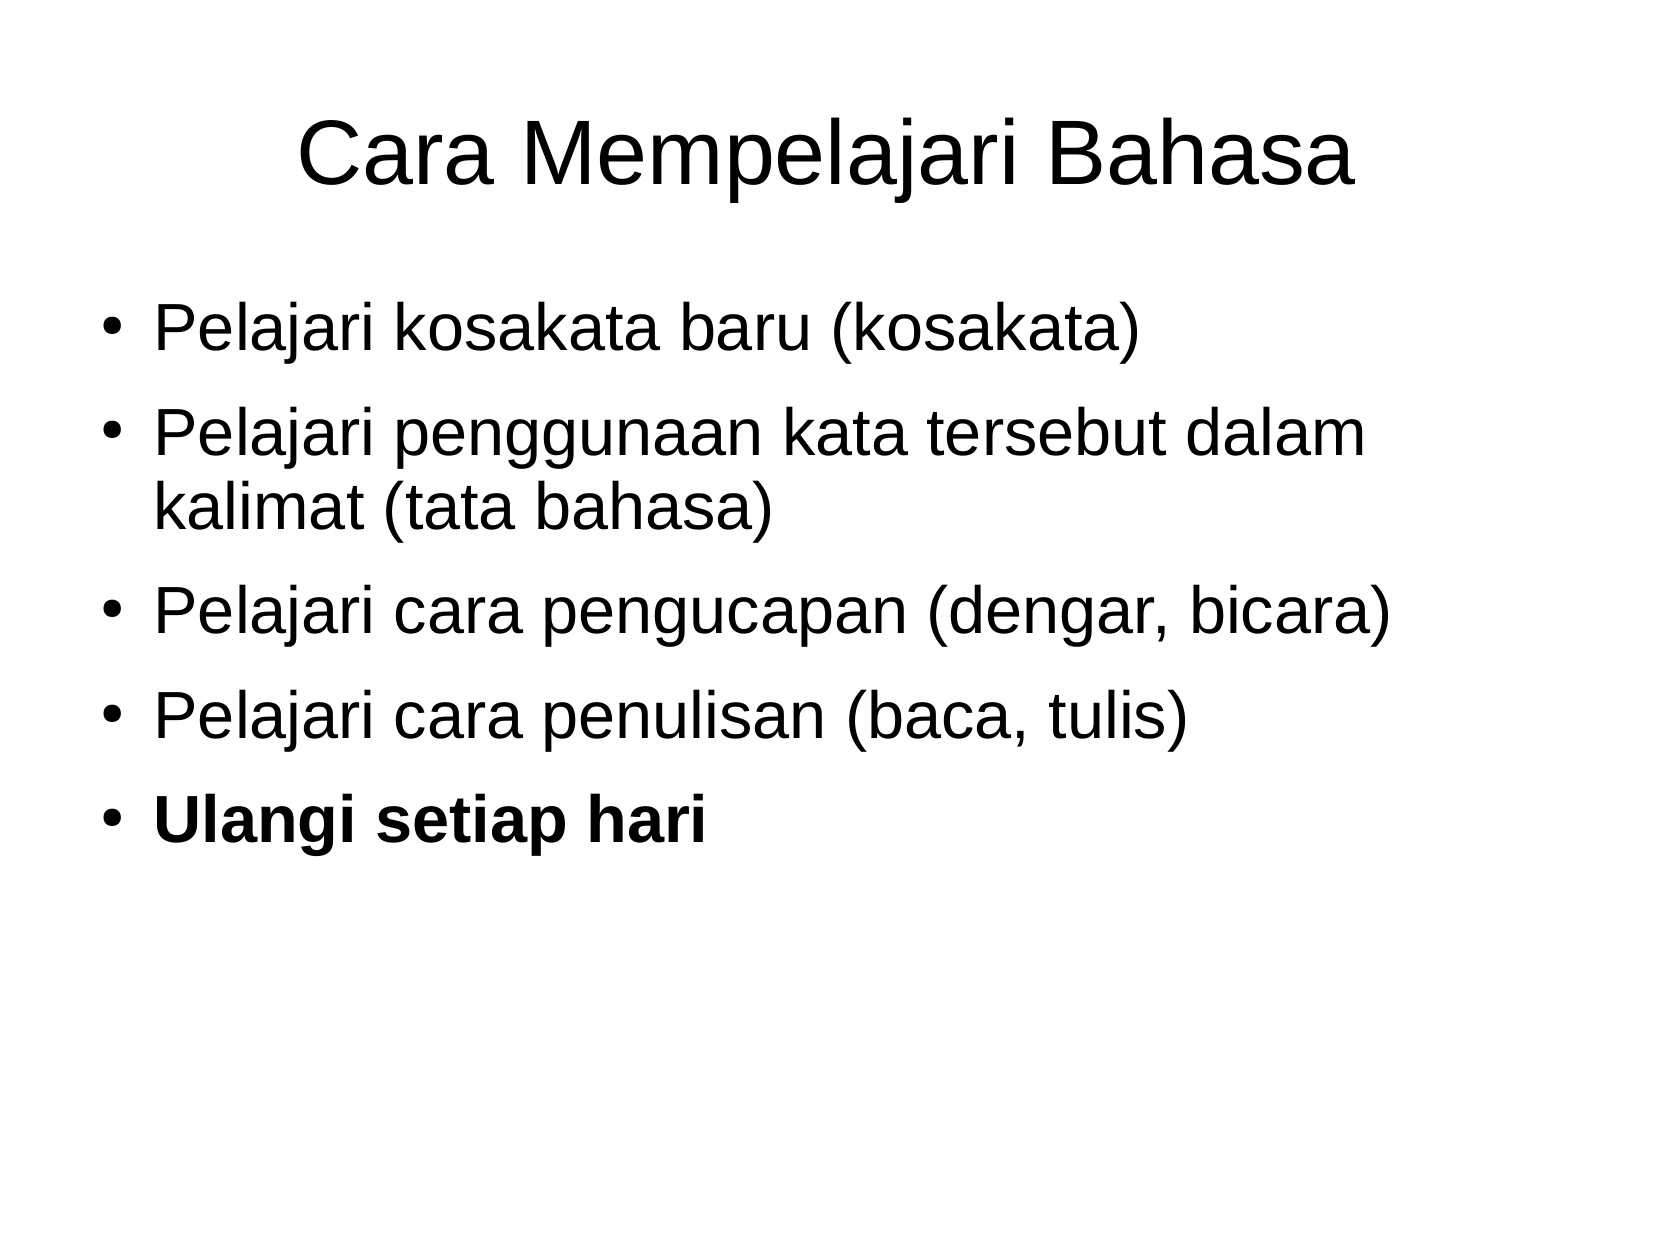

# Cara Mempelajari Bahasa
Pelajari kosakata baru (kosakata)
Pelajari penggunaan kata tersebut dalam kalimat (tata bahasa)
Pelajari cara pengucapan (dengar, bicara)
Pelajari cara penulisan (baca, tulis)
Ulangi setiap hari